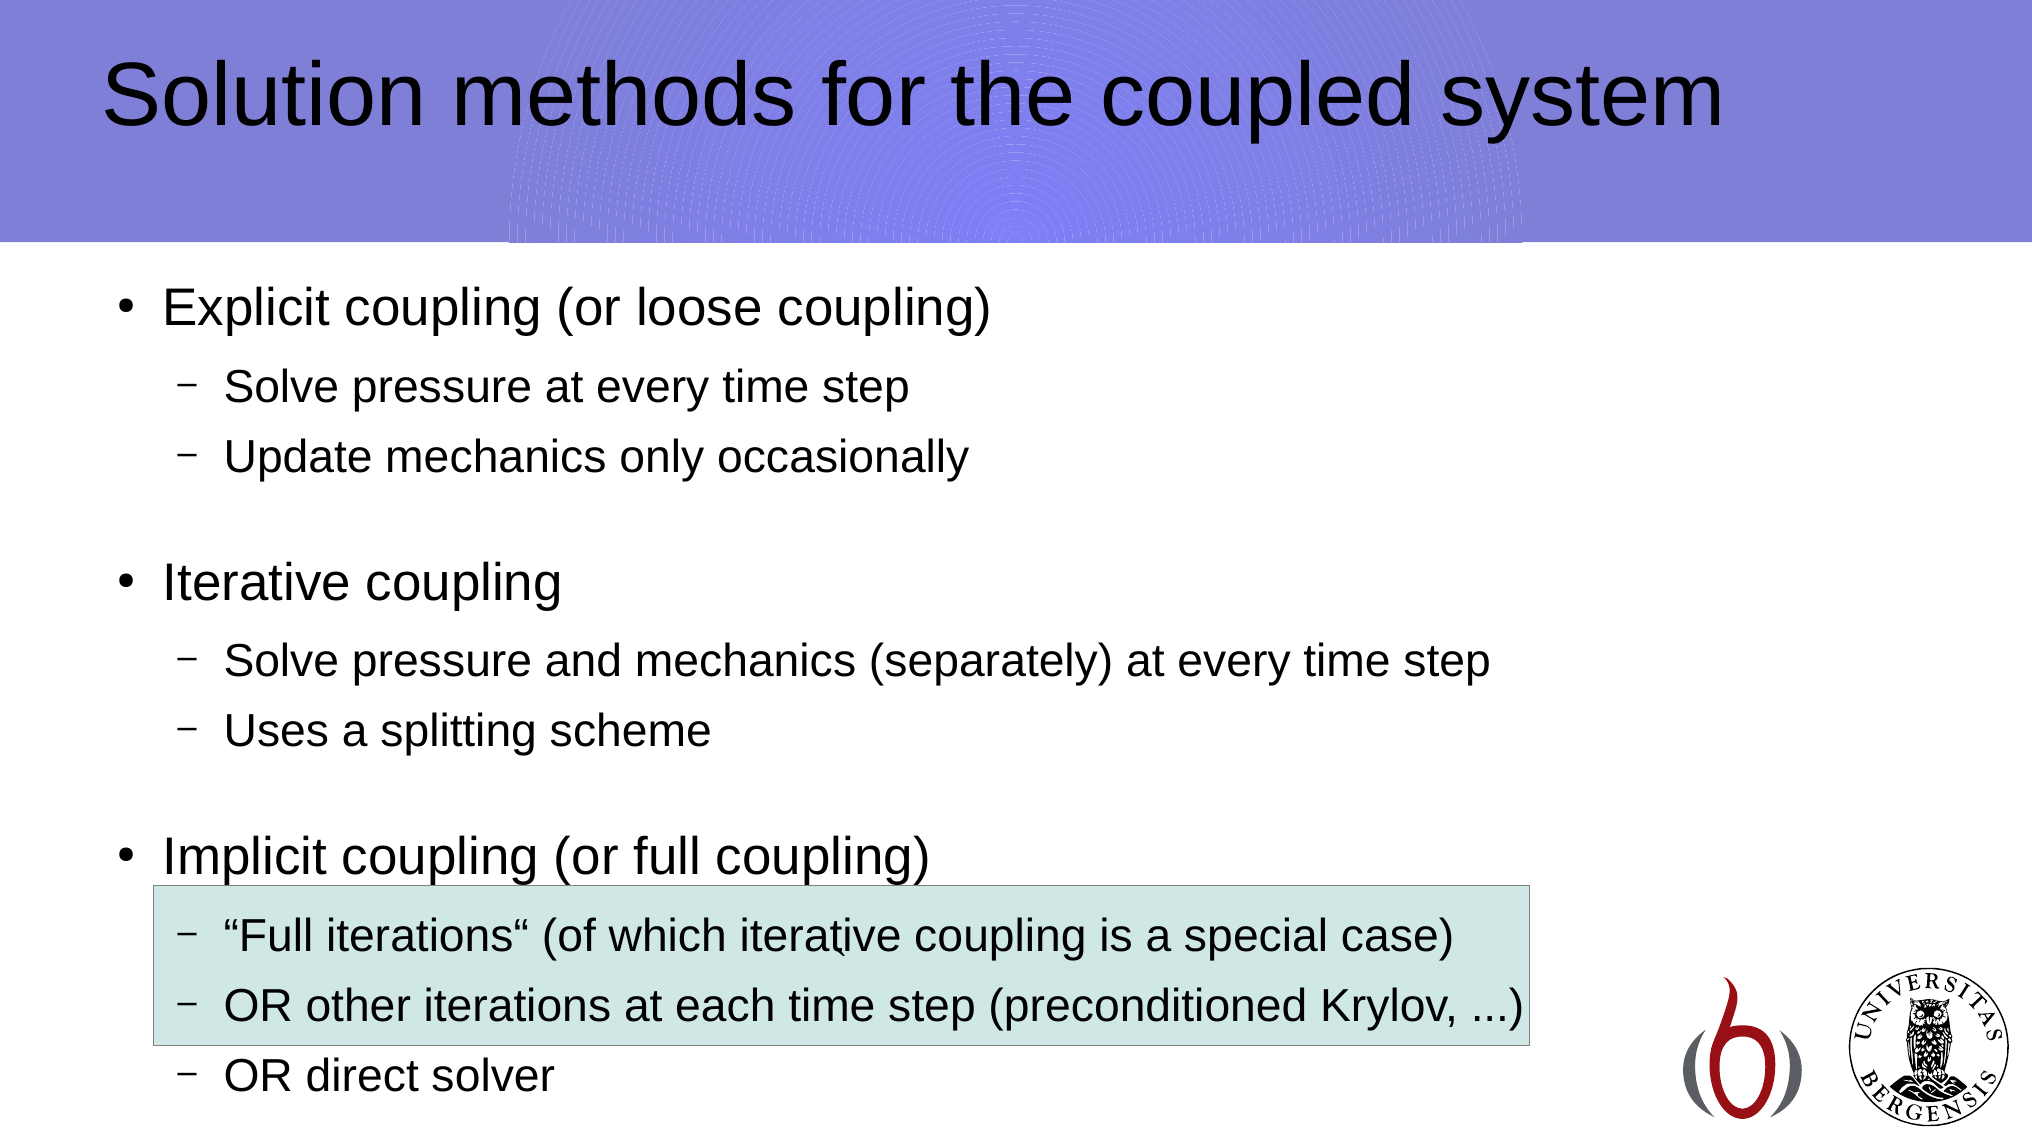

Solution methods for the coupled system
# Explicit coupling (or loose coupling)
Solve pressure at every time step
Update mechanics only occasionally
Iterative coupling
Solve pressure and mechanics (separately) at every time step
Uses a splitting scheme
Implicit coupling (or full coupling)
“Full iterations“ (of which iterative coupling is a special case)
OR other iterations at each time step (preconditioned Krylov, ...)
OR direct solver
`